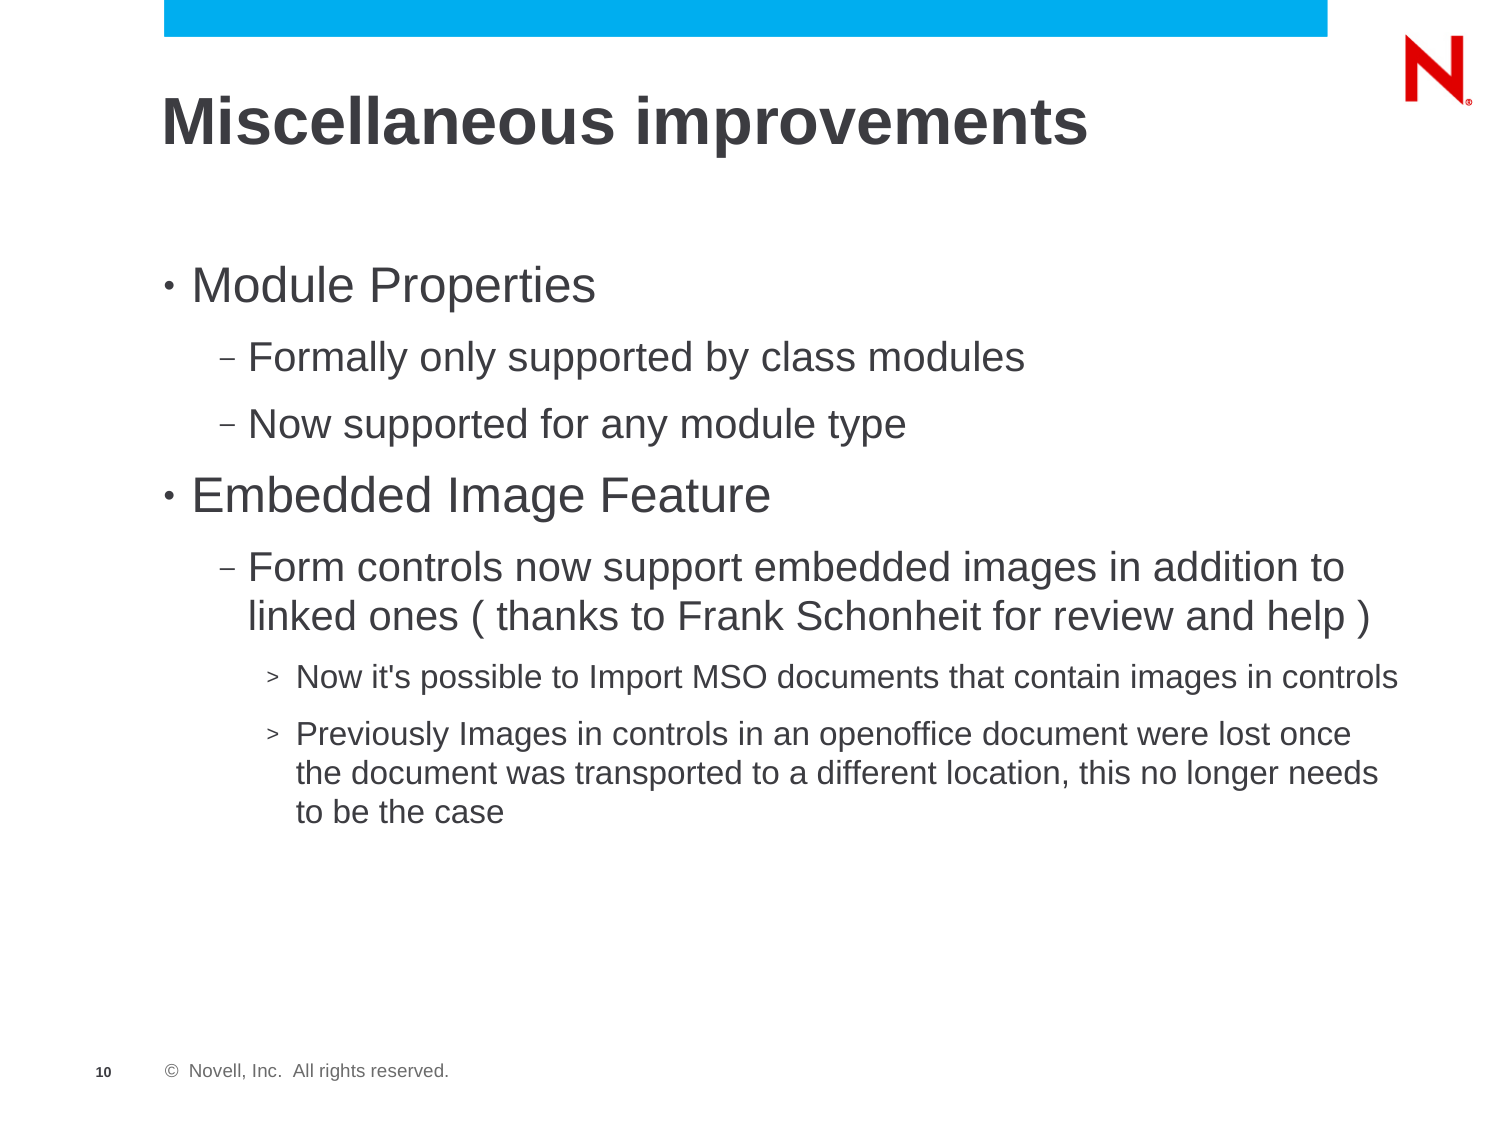

# Miscellaneous improvements
Module Properties
Formally only supported by class modules
Now supported for any module type
Embedded Image Feature
Form controls now support embedded images in addition to linked ones ( thanks to Frank Schonheit for review and help )
Now it's possible to Import MSO documents that contain images in controls
Previously Images in controls in an openoffice document were lost once the document was transported to a different location, this no longer needs to be the case